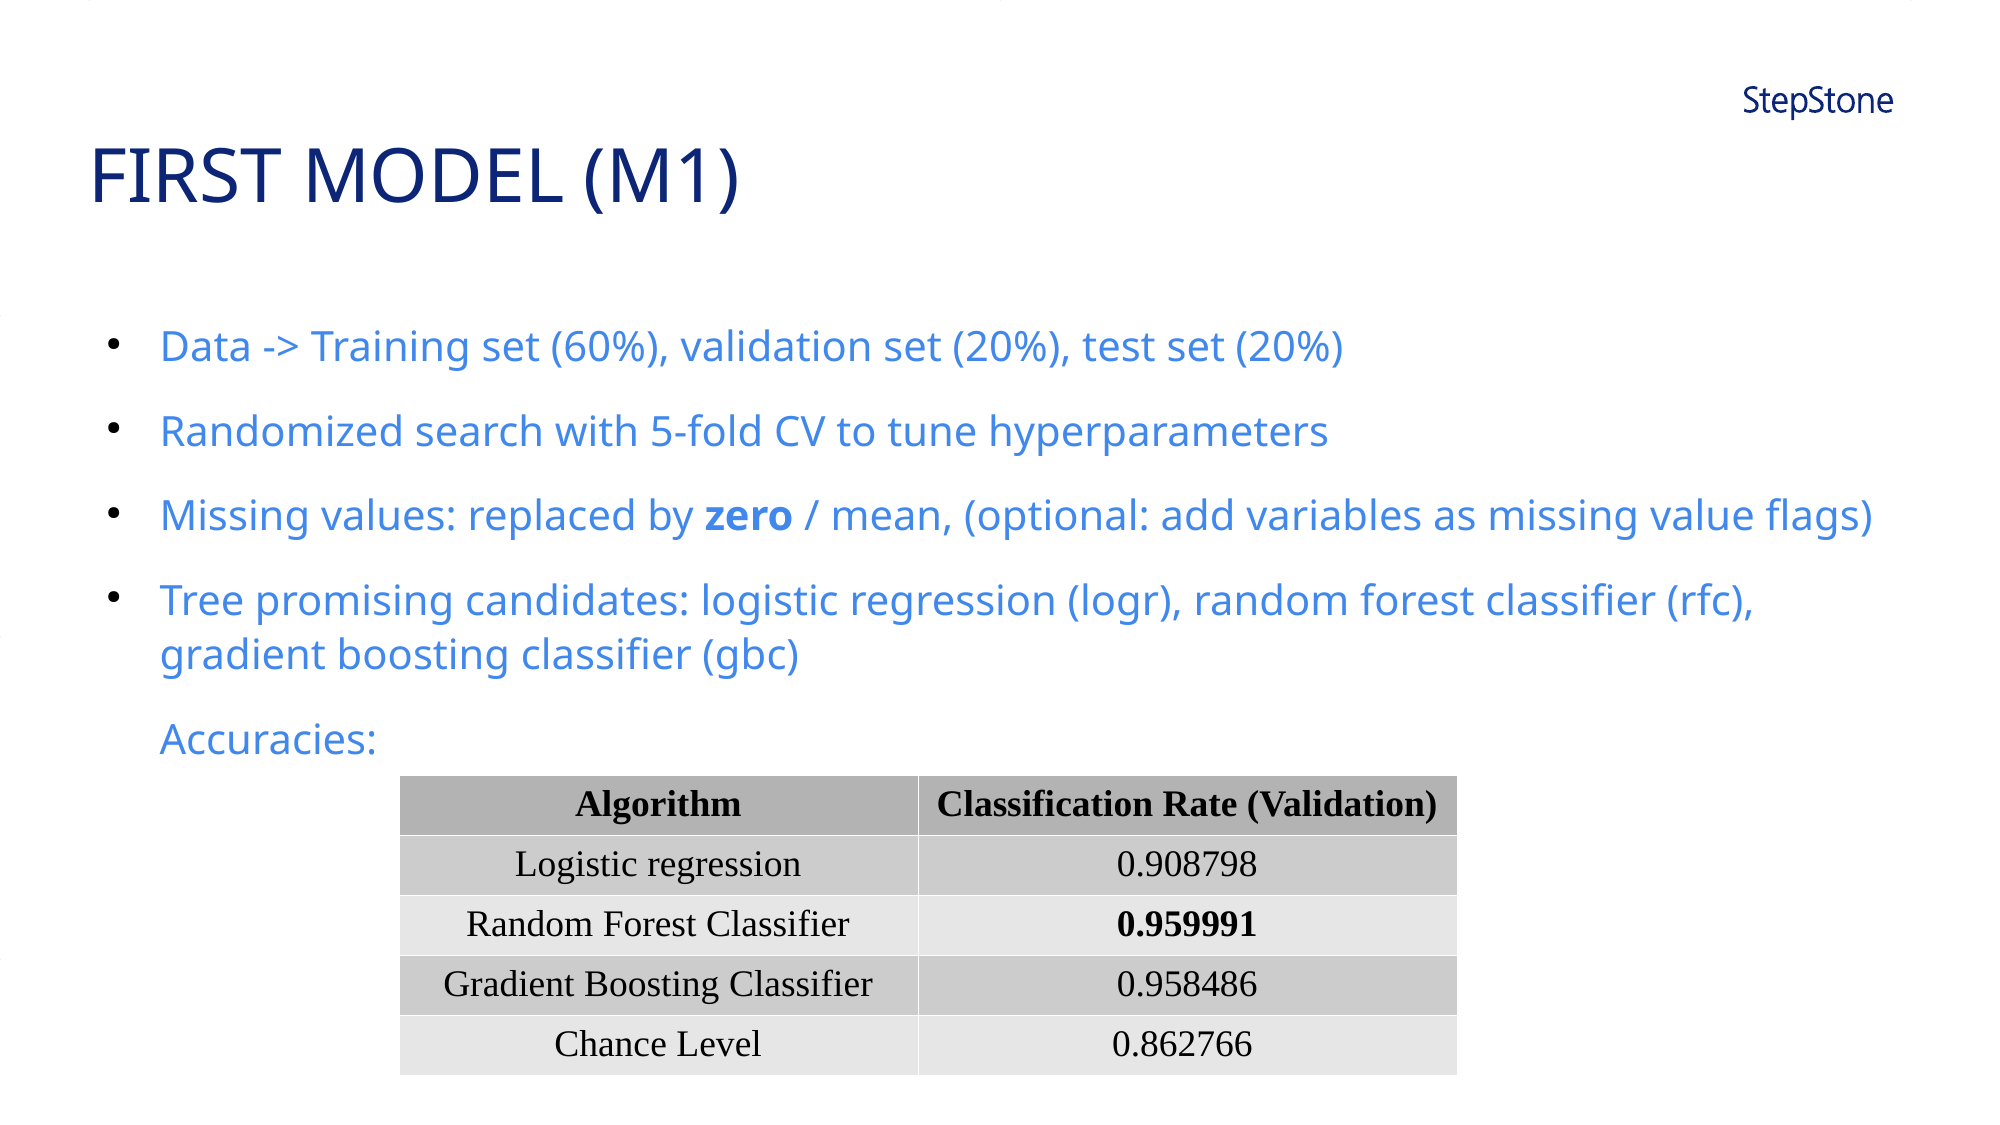

# First model (M1)
Data -> Training set (60%), validation set (20%), test set (20%)
Randomized search with 5-fold CV to tune hyperparameters
Missing values: replaced by zero / mean, (optional: add variables as missing value flags)
Tree promising candidates: logistic regression (logr), random forest classifier (rfc), gradient boosting classifier (gbc)
Accuracies:
| Algorithm | Classification Rate (Validation) |
| --- | --- |
| Logistic regression | 0.908798 |
| Random Forest Classifier | 0.959991 |
| Gradient Boosting Classifier | 0.958486 |
| Chance Level | 0.862766 |